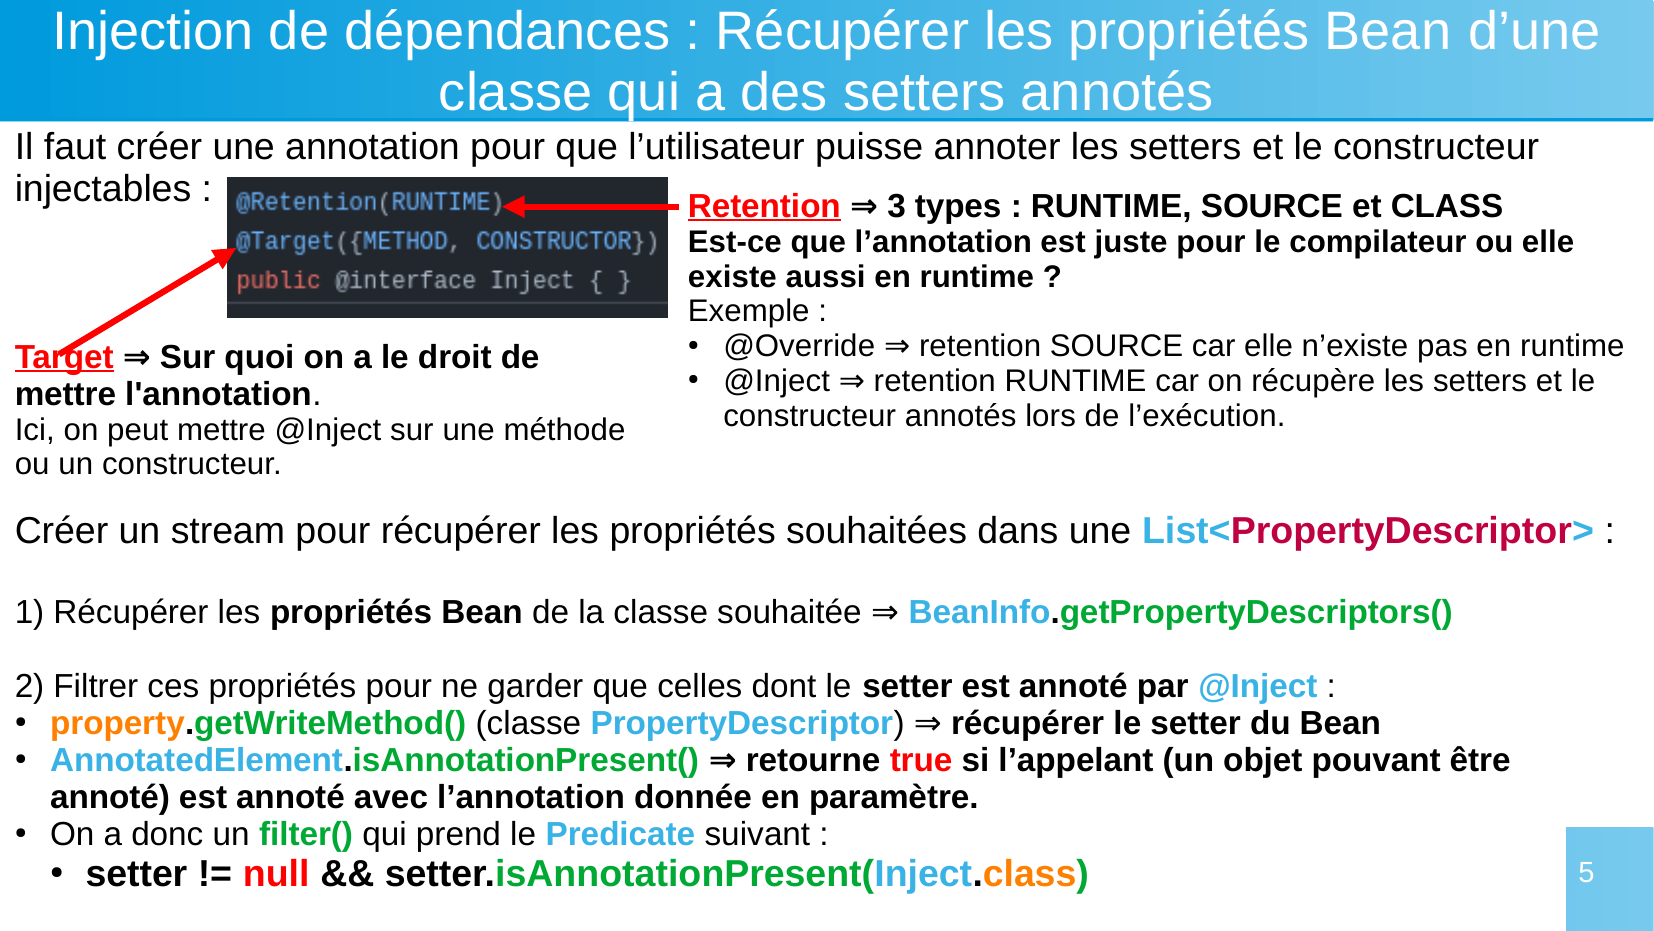

# Injection de dépendances : Récupérer les propriétés Bean d’une classe qui a des setters annotés
Il faut créer une annotation pour que l’utilisateur puisse annoter les setters et le constructeur injectables :
Retention ⇒ 3 types : RUNTIME, SOURCE et CLASS
Est-ce que l’annotation est juste pour le compilateur ou elle existe aussi en runtime ?
Exemple :
@Override ⇒ retention SOURCE car elle n’existe pas en runtime
@Inject ⇒ retention RUNTIME car on récupère les setters et le constructeur annotés lors de l’exécution.
Target ⇒ Sur quoi on a le droit de mettre l'annotation.
Ici, on peut mettre @Inject sur une méthode ou un constructeur.
Créer un stream pour récupérer les propriétés souhaitées dans une List<PropertyDescriptor> :
1) Récupérer les propriétés Bean de la classe souhaitée ⇒ BeanInfo.getPropertyDescriptors()
2) Filtrer ces propriétés pour ne garder que celles dont le setter est annoté par @Inject :
property.getWriteMethod() (classe PropertyDescriptor) ⇒ récupérer le setter du Bean
AnnotatedElement.isAnnotationPresent() ⇒ retourne true si l’appelant (un objet pouvant être annoté) est annoté avec l’annotation donnée en paramètre.
On a donc un filter() qui prend le Predicate suivant :
setter != null && setter.isAnnotationPresent(Inject.class)
5